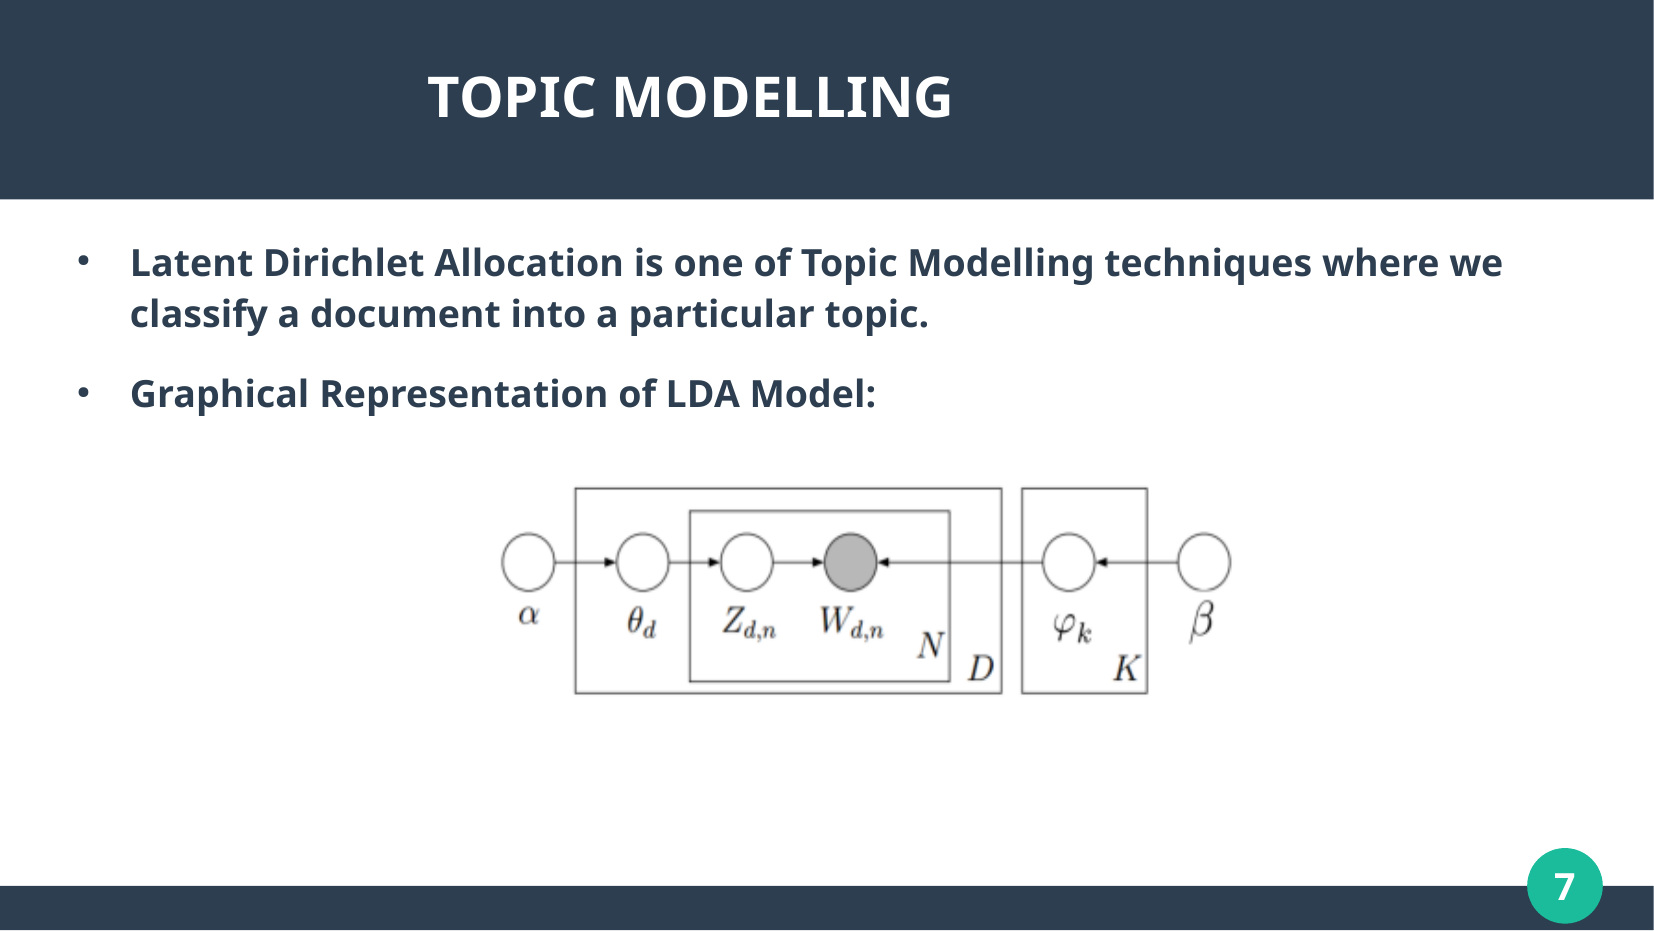

# TOPIC MODELLING
Latent Dirichlet Allocation is one of Topic Modelling techniques where we classify a document into a particular topic.
Graphical Representation of LDA Model: